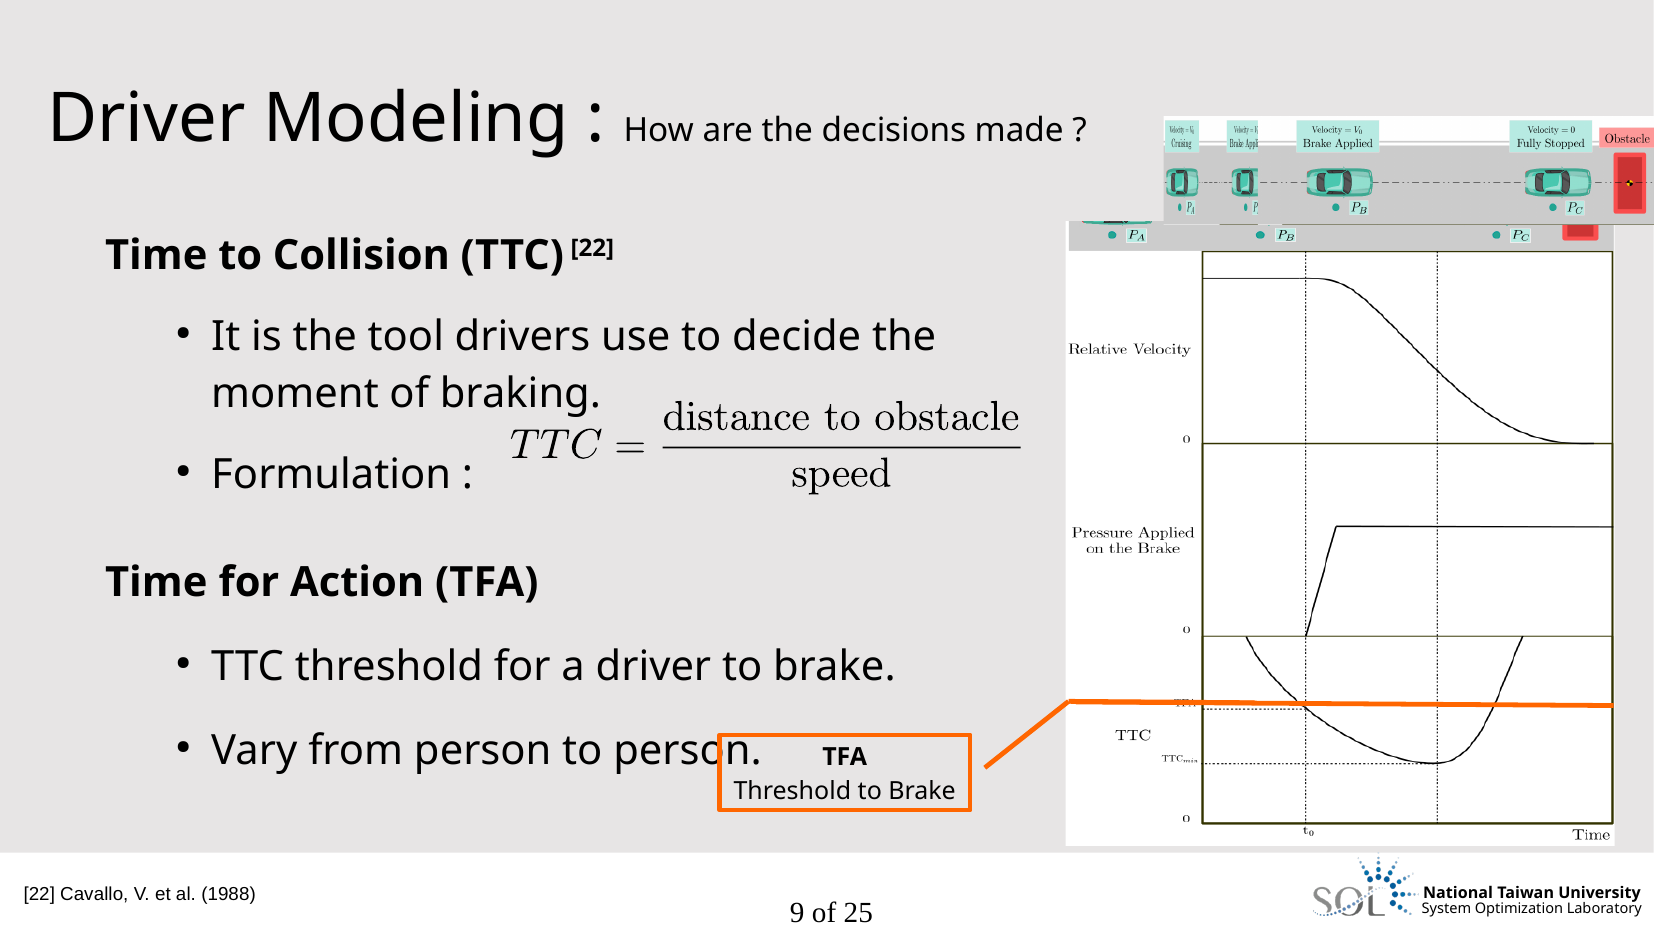

# Driver Modeling : How are the decisions made ?
Time to Collision (TTC) [22]
It is the tool drivers use to decide the moment of braking.
Formulation :
Time for Action (TFA)
TTC threshold for a driver to brake.
Vary from person to person.
TFA
Threshold to Brake
[22] Cavallo, V. et al. (1988)
9